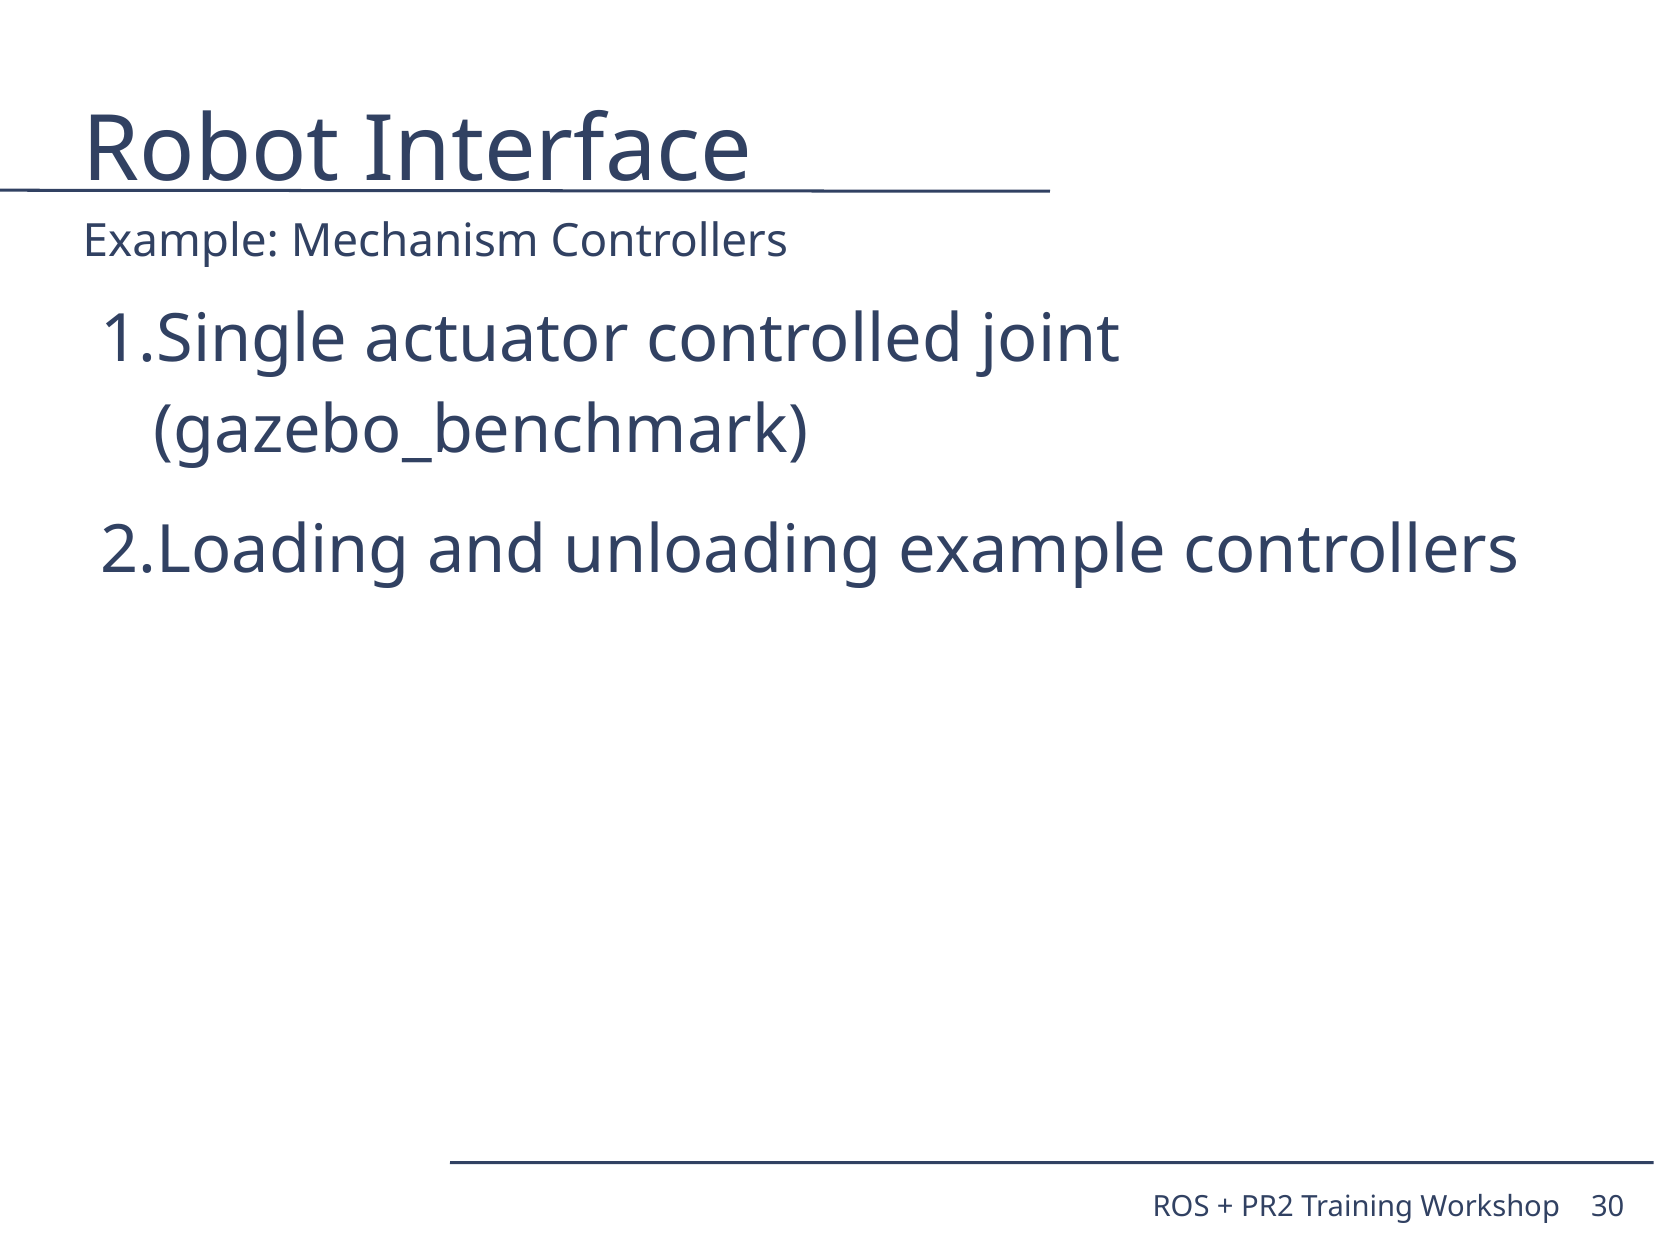

# Robot Interface Example: Mechanism Controllers
Single actuator controlled joint (gazebo_benchmark)
Loading and unloading example controllers